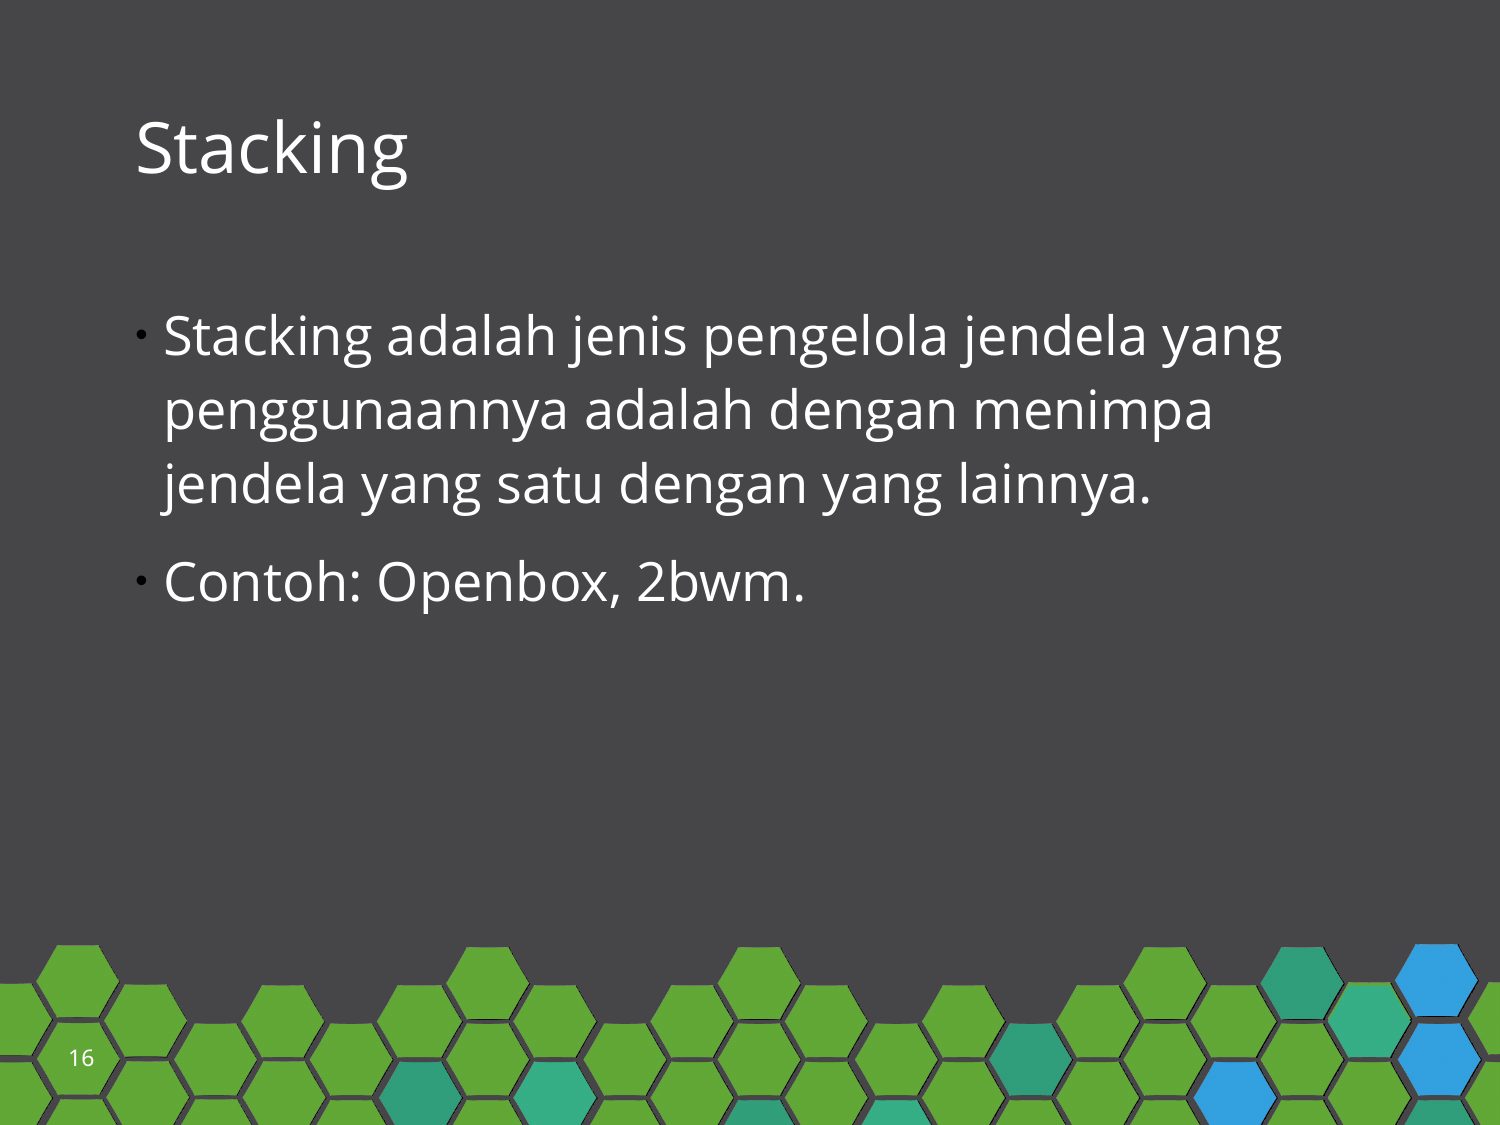

# Stacking
Stacking adalah jenis pengelola jendela yang penggunaannya adalah dengan menimpa jendela yang satu dengan yang lainnya.
Contoh: Openbox, 2bwm.